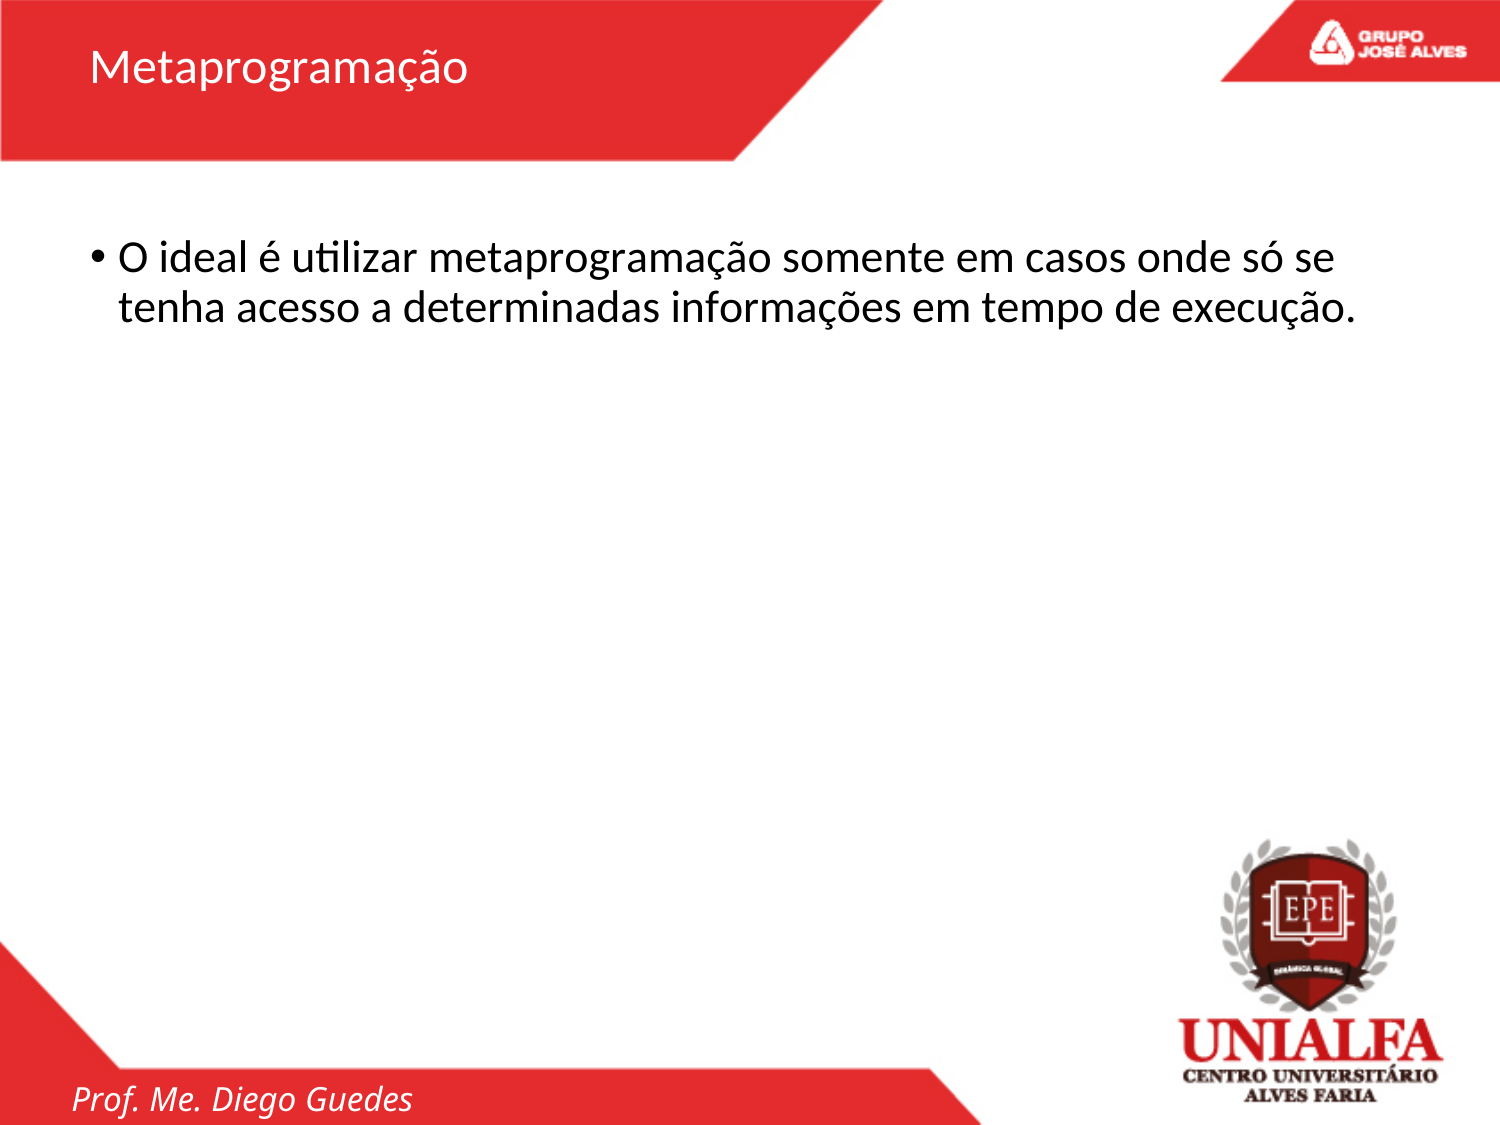

Metaprogramação
# O ideal é utilizar metaprogramação somente em casos onde só se tenha acesso a determinadas informações em tempo de execução.
Prof. Me. Diego Guedes